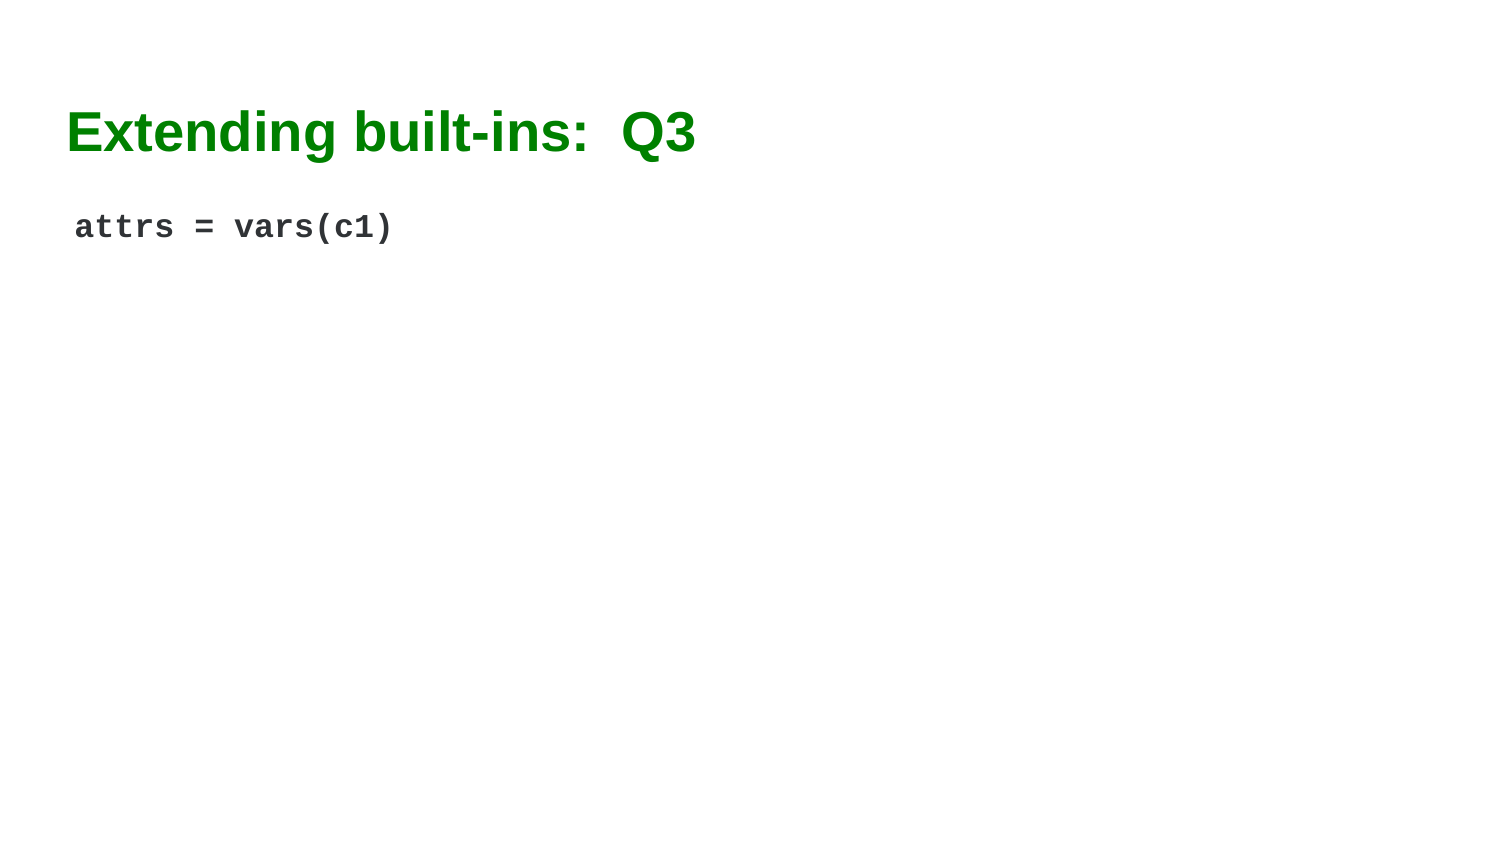

# Extending built-ins: Q3
attrs = vars(c1)